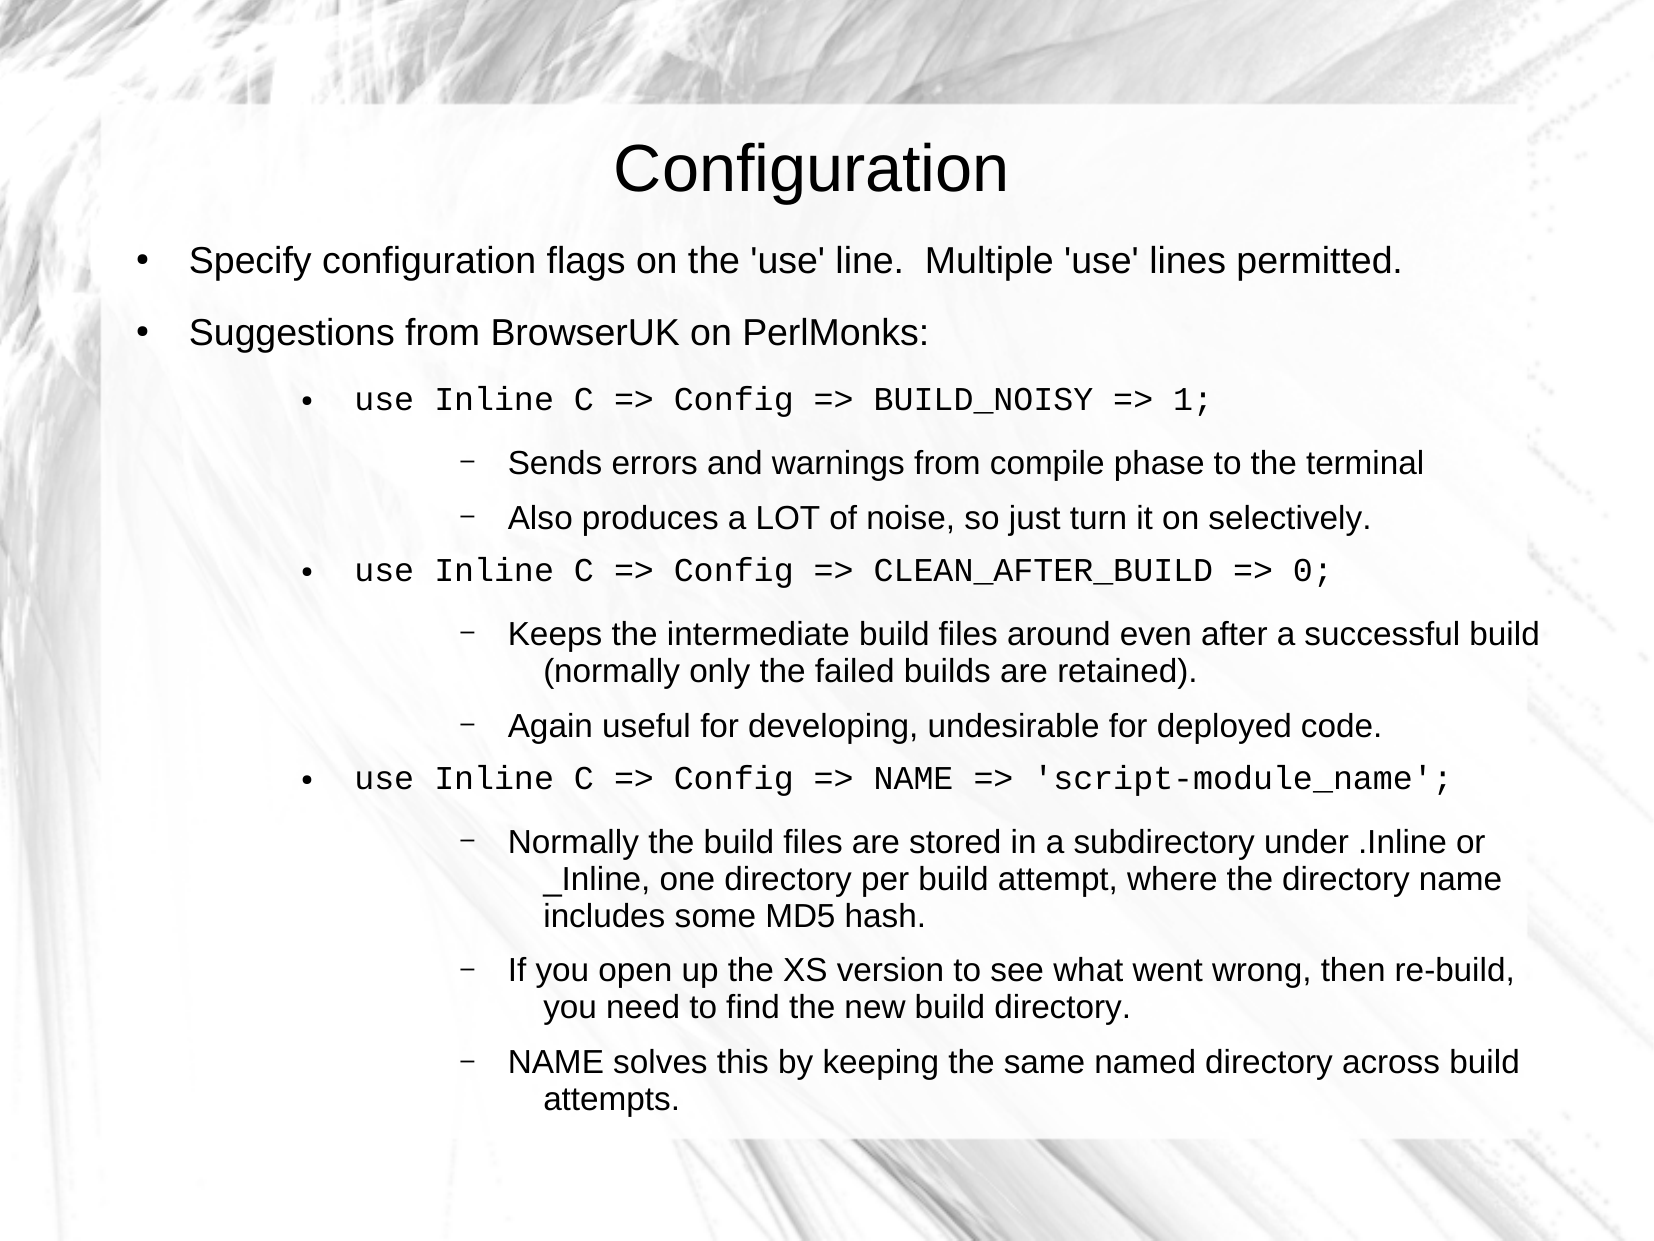

# Configuration
Specify configuration flags on the 'use' line. Multiple 'use' lines permitted.
Suggestions from BrowserUK on PerlMonks:
use Inline C => Config => BUILD_NOISY => 1;
Sends errors and warnings from compile phase to the terminal
Also produces a LOT of noise, so just turn it on selectively.
use Inline C => Config => CLEAN_AFTER_BUILD => 0;
Keeps the intermediate build files around even after a successful build (normally only the failed builds are retained).
Again useful for developing, undesirable for deployed code.
use Inline C => Config => NAME => 'script-module_name';
Normally the build files are stored in a subdirectory under .Inline or _Inline, one directory per build attempt, where the directory name includes some MD5 hash.
If you open up the XS version to see what went wrong, then re-build, you need to find the new build directory.
NAME solves this by keeping the same named directory across build attempts.